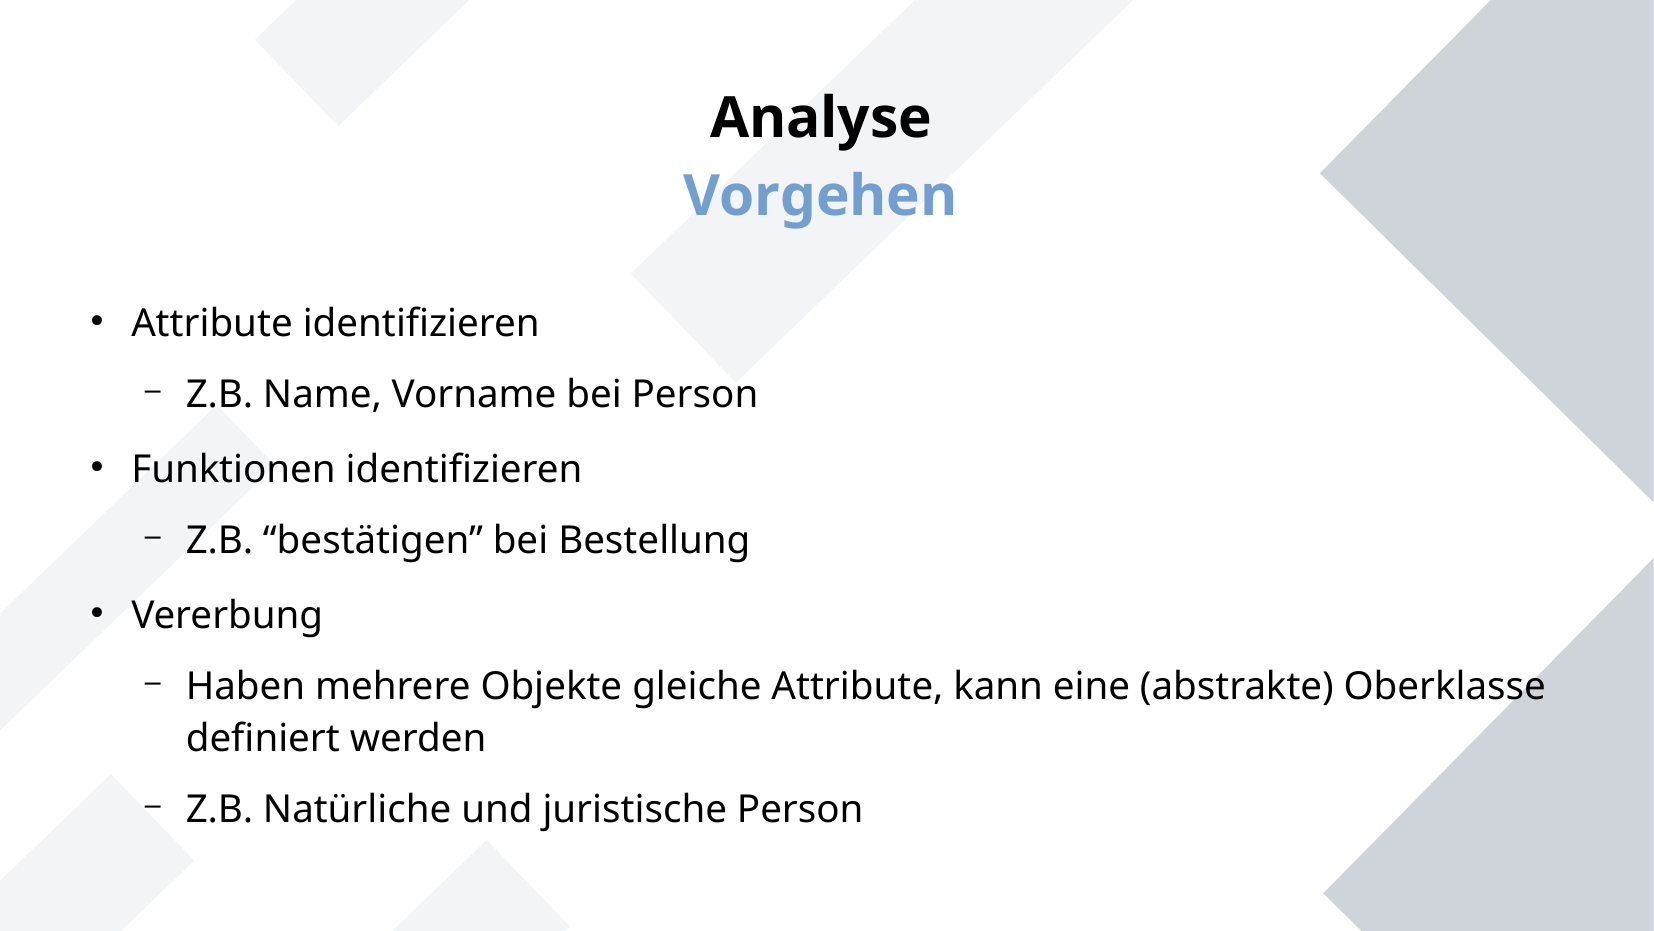

# Analyse Vorgehen
Attribute identifizieren
Z.B. Name, Vorname bei Person
Funktionen identifizieren
Z.B. “bestätigen” bei Bestellung
Vererbung
Haben mehrere Objekte gleiche Attribute, kann eine (abstrakte) Oberklasse definiert werden
Z.B. Natürliche und juristische Person